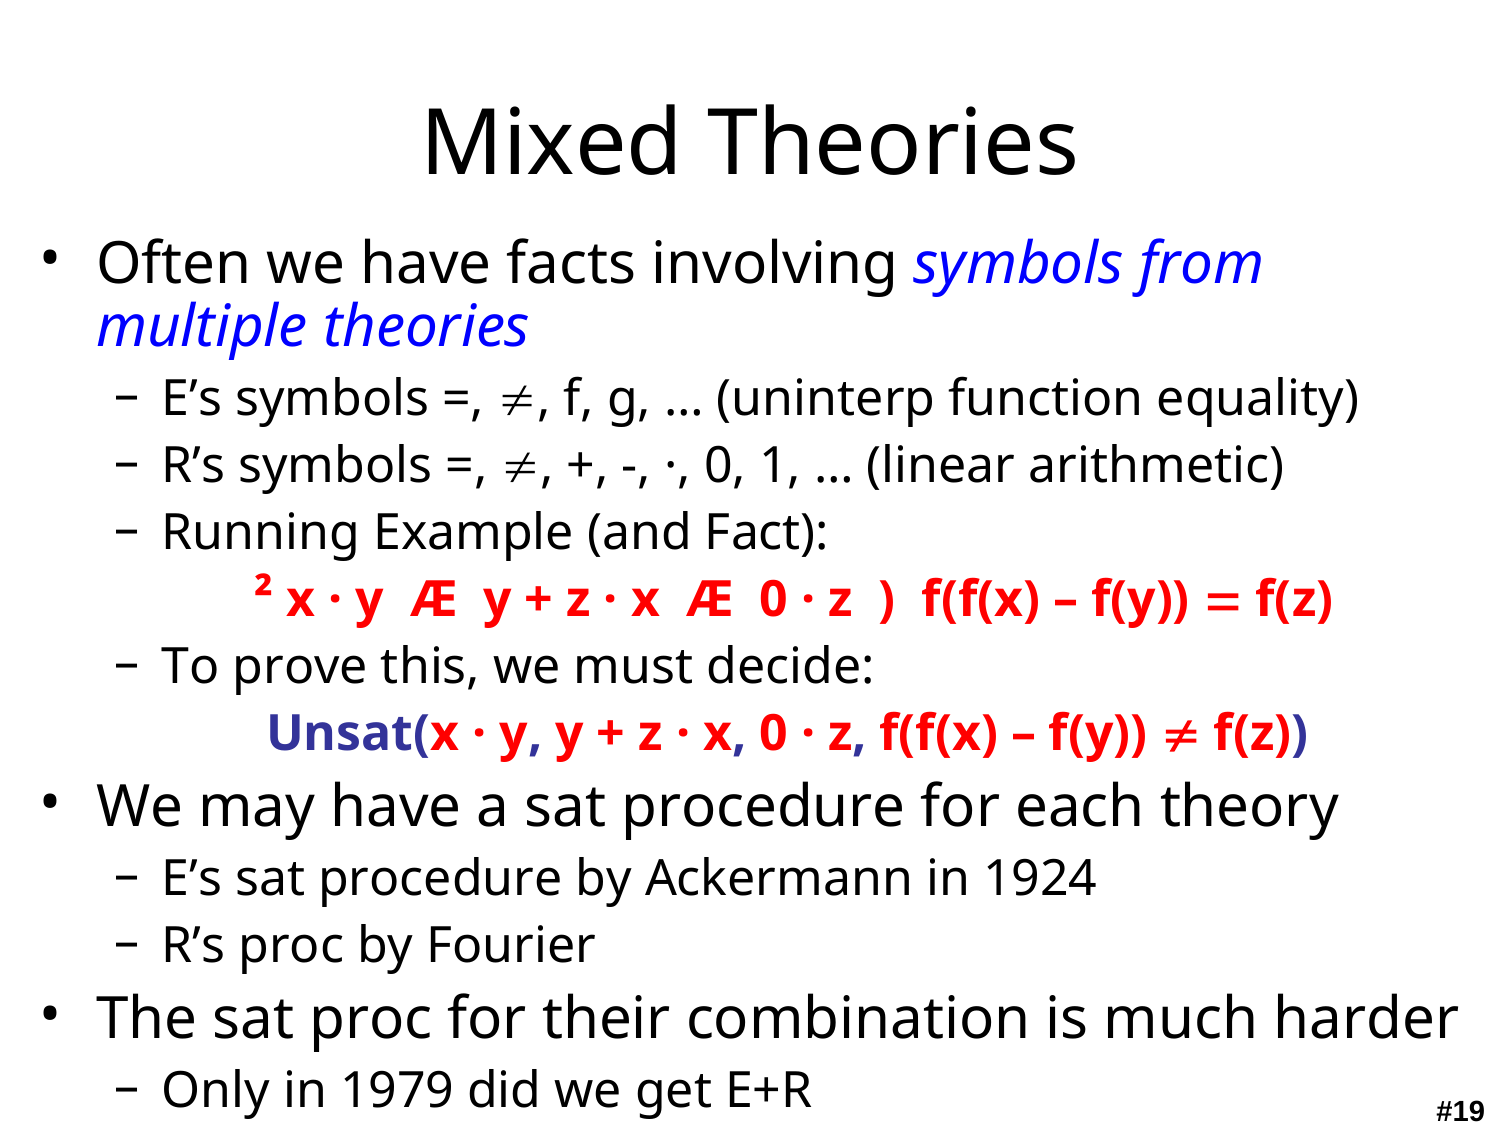

# Mixed Theories
Often we have facts involving symbols from multiple theories
E’s symbols =, , f, g, … (uninterp function equality)
R’s symbols =, , +, -, ·, 0, 1, … (linear arithmetic)
Running Example (and Fact):
 ² x · y Æ y + z · x Æ 0 · z ) f(f(x) – f(y))  f(z)
To prove this, we must decide:
Unsat(x · y, y + z · x, 0 · z, f(f(x) – f(y))  f(z))
We may have a sat procedure for each theory
E’s sat procedure by Ackermann in 1924
R’s proc by Fourier
The sat proc for their combination is much harder
Only in 1979 did we get E+R
19